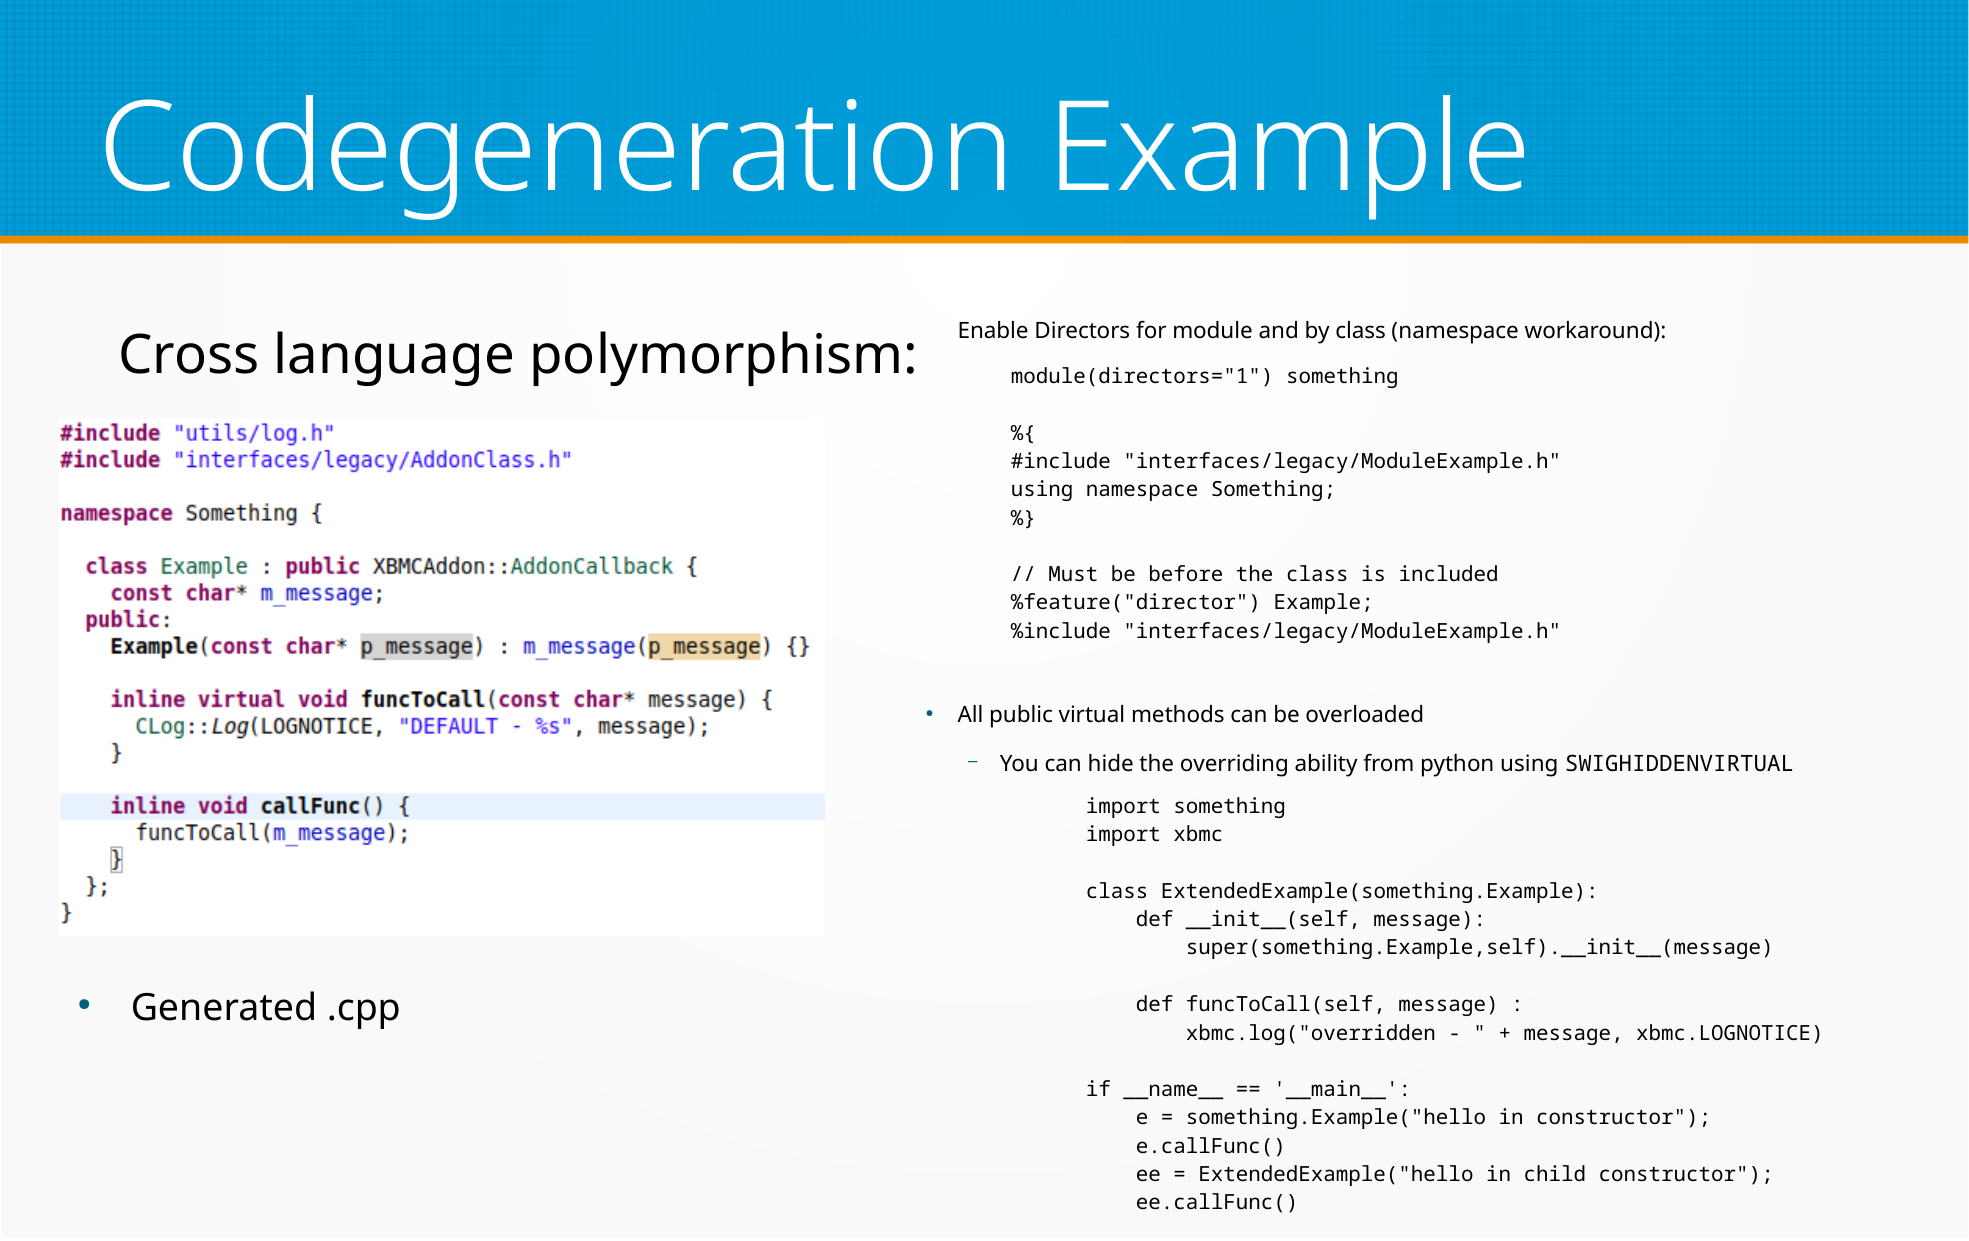

# Codegeneration Example
Cross language polymorphism:
Enable Directors for module and by class (namespace workaround):
All public virtual methods can be overloaded
You can hide the overriding ability from python using SWIGHIDDENVIRTUAL
module(directors="1") something
%{
#include "interfaces/legacy/ModuleExample.h"
using namespace Something;
%}
// Must be before the class is included
%feature("director") Example;
%include "interfaces/legacy/ModuleExample.h"
import something
import xbmc
class ExtendedExample(something.Example):
 def __init__(self, message):
 super(something.Example,self).__init__(message)
 def funcToCall(self, message) :
 xbmc.log("overridden - " + message, xbmc.LOGNOTICE)
if __name__ == '__main__':
 e = something.Example("hello in constructor");
 e.callFunc()
 ee = ExtendedExample("hello in child constructor");
 ee.callFunc()
Generated .cpp